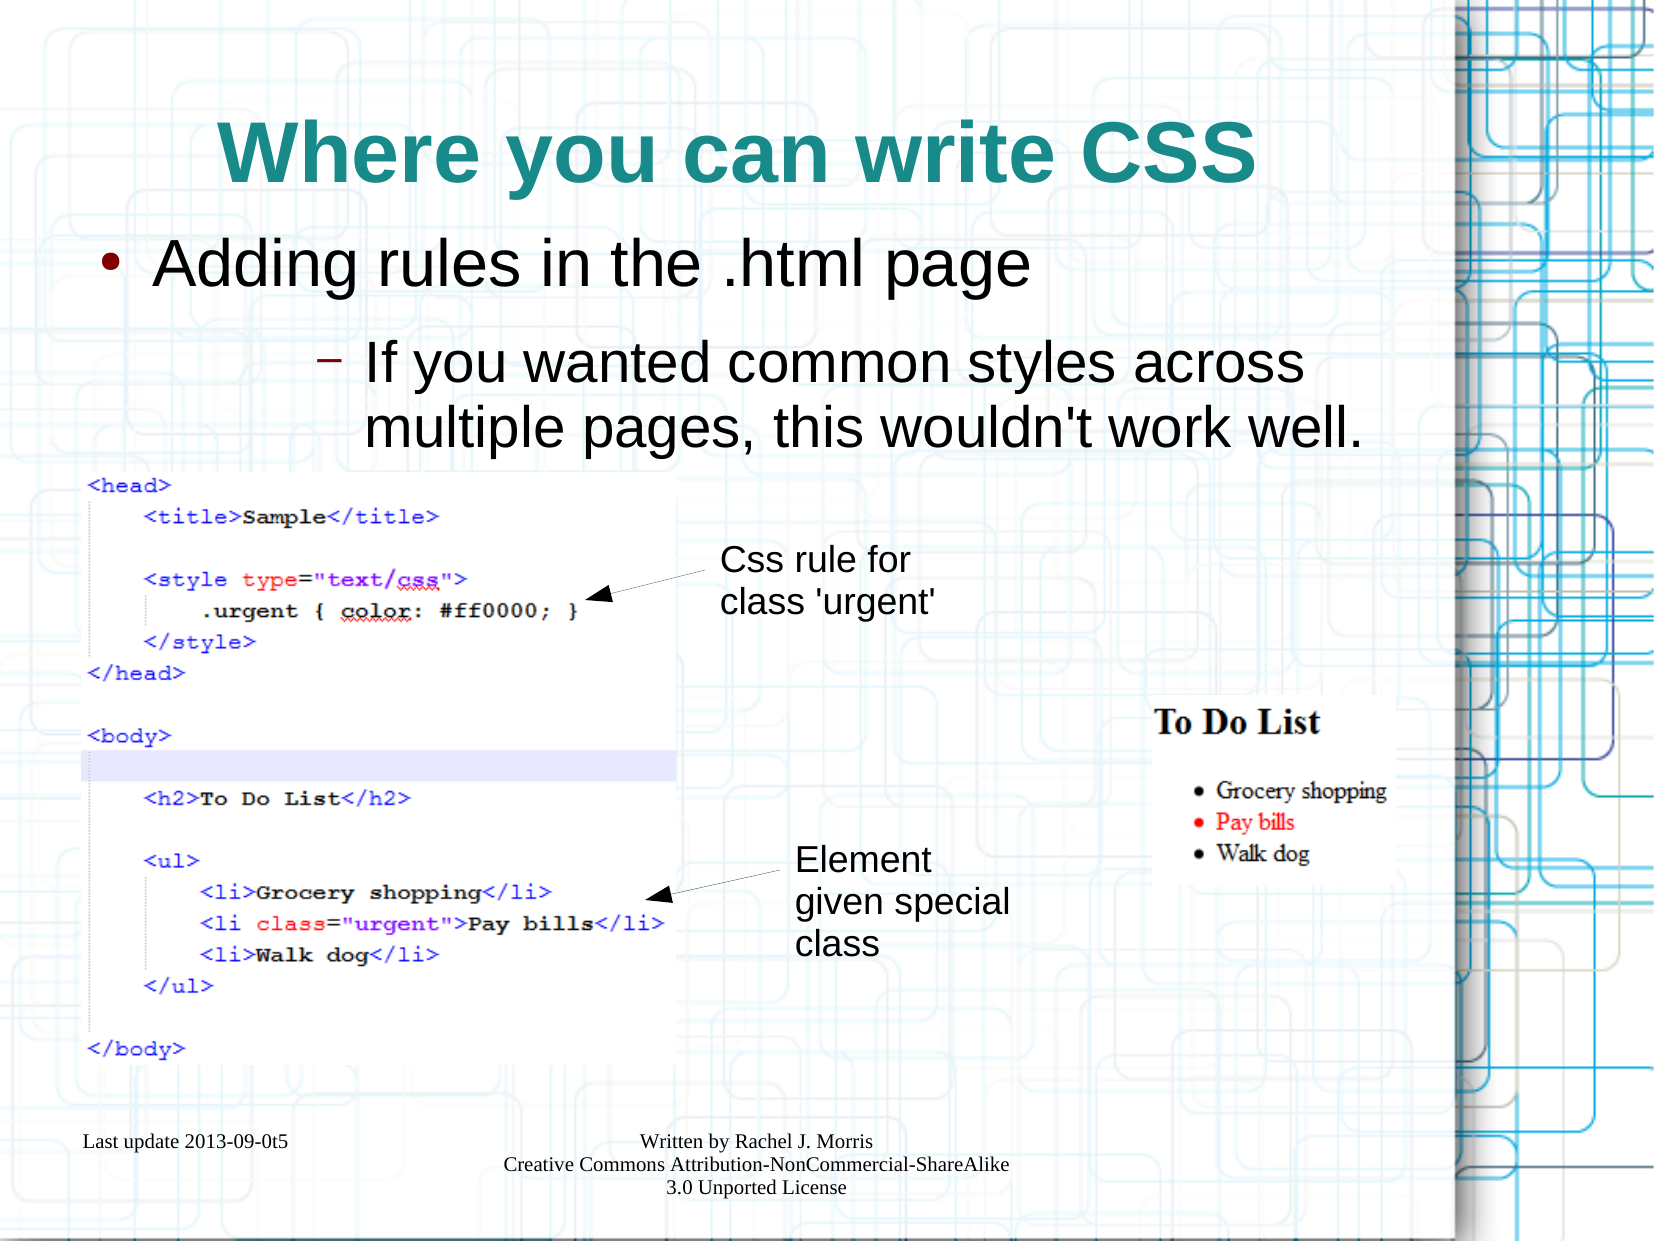

# Where you can write CSS
Adding rules in the .html page
If you wanted common styles across multiple pages, this wouldn't work well.
Css rule for class 'urgent'
Element given special class